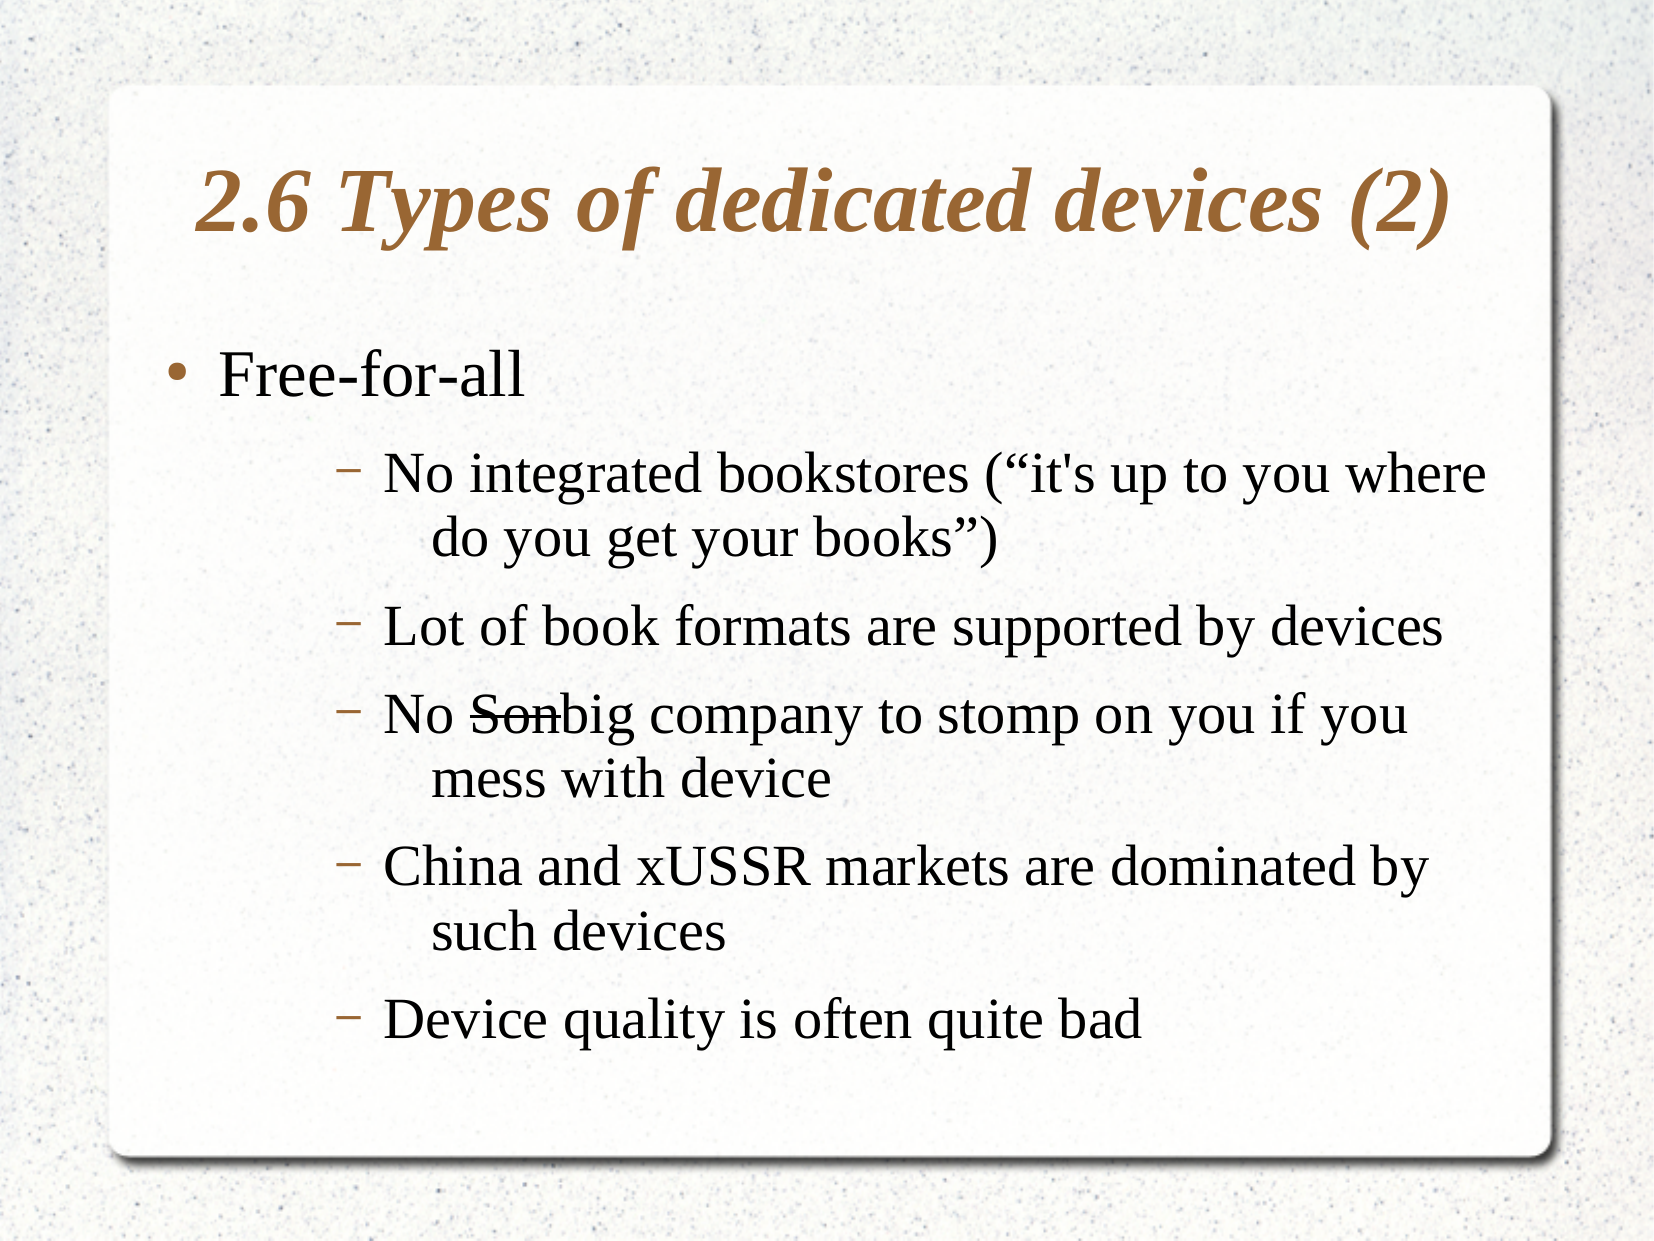

# 2.6 Types of dedicated devices (2)
Free-for-all
No integrated bookstores (“it's up to you where do you get your books”)
Lot of book formats are supported by devices
No Sonbig company to stomp on you if you mess with device
China and xUSSR markets are dominated by such devices
Device quality is often quite bad